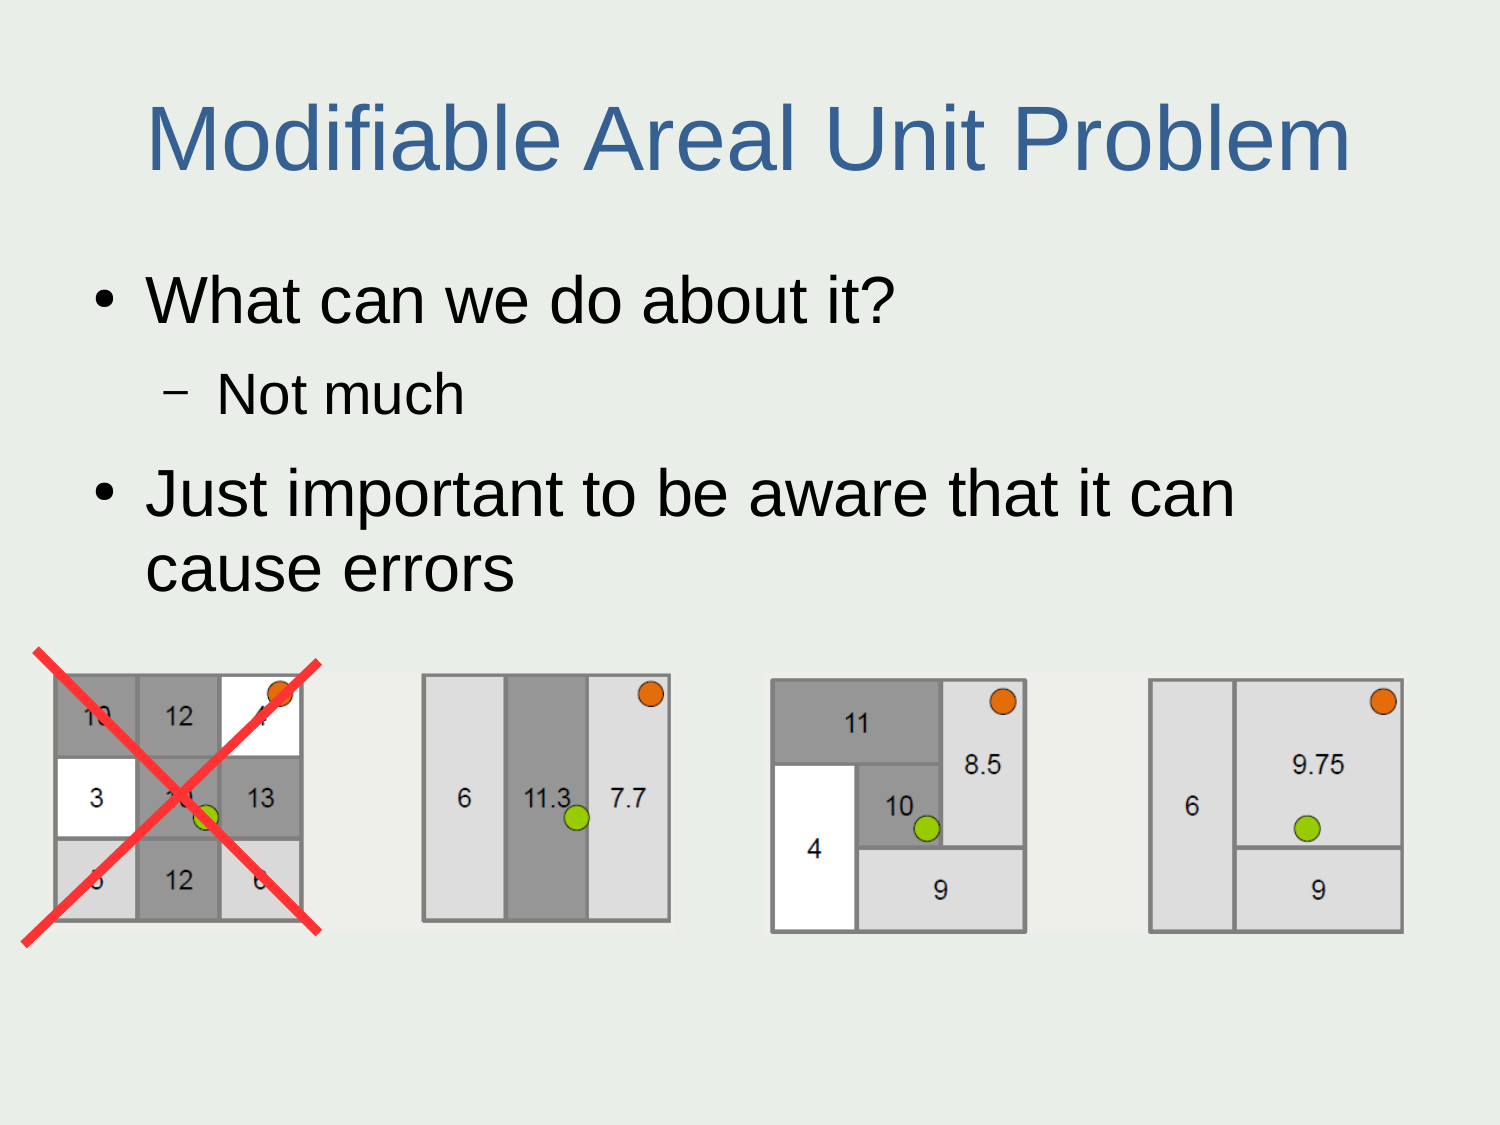

# Modifiable Areal Unit Problem
What can we do about it?
Not much
Just important to be aware that it can cause errors